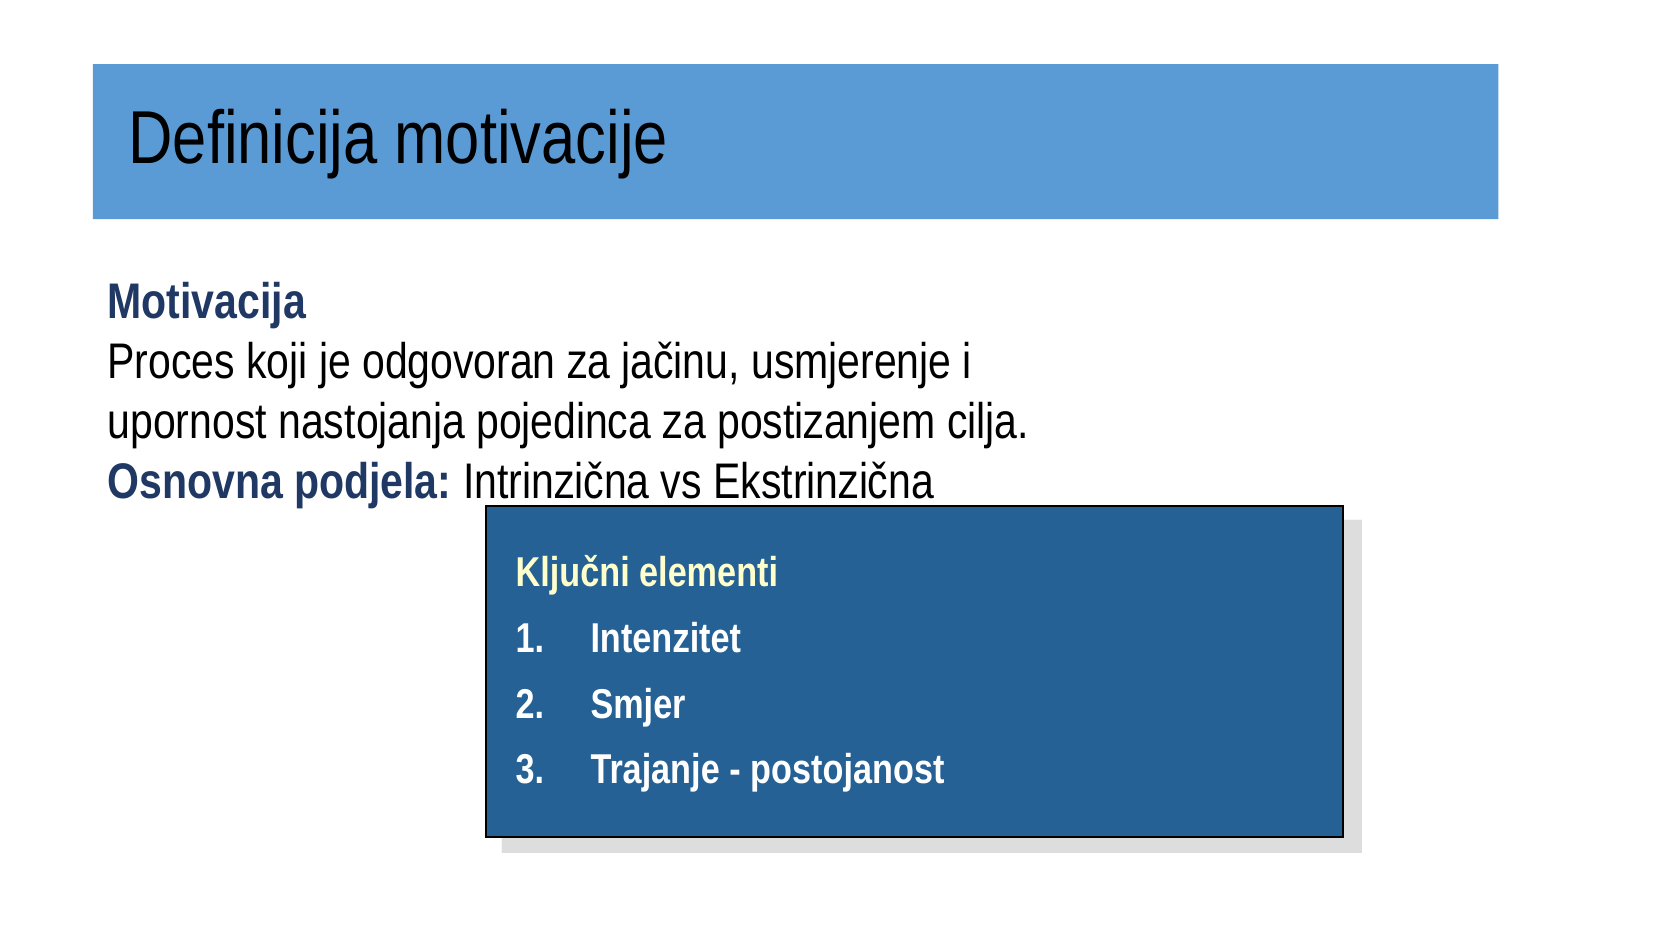

# Definicija motivacije
Motivacija
Proces koji je odgovoran za jačinu, usmjerenje i upornost nastojanja pojedinca za postizanjem cilja.
Osnovna podjela: Intrinzična vs Ekstrinzična
Ključni elementi
Intenzitet
Smjer
Trajanje - postojanost